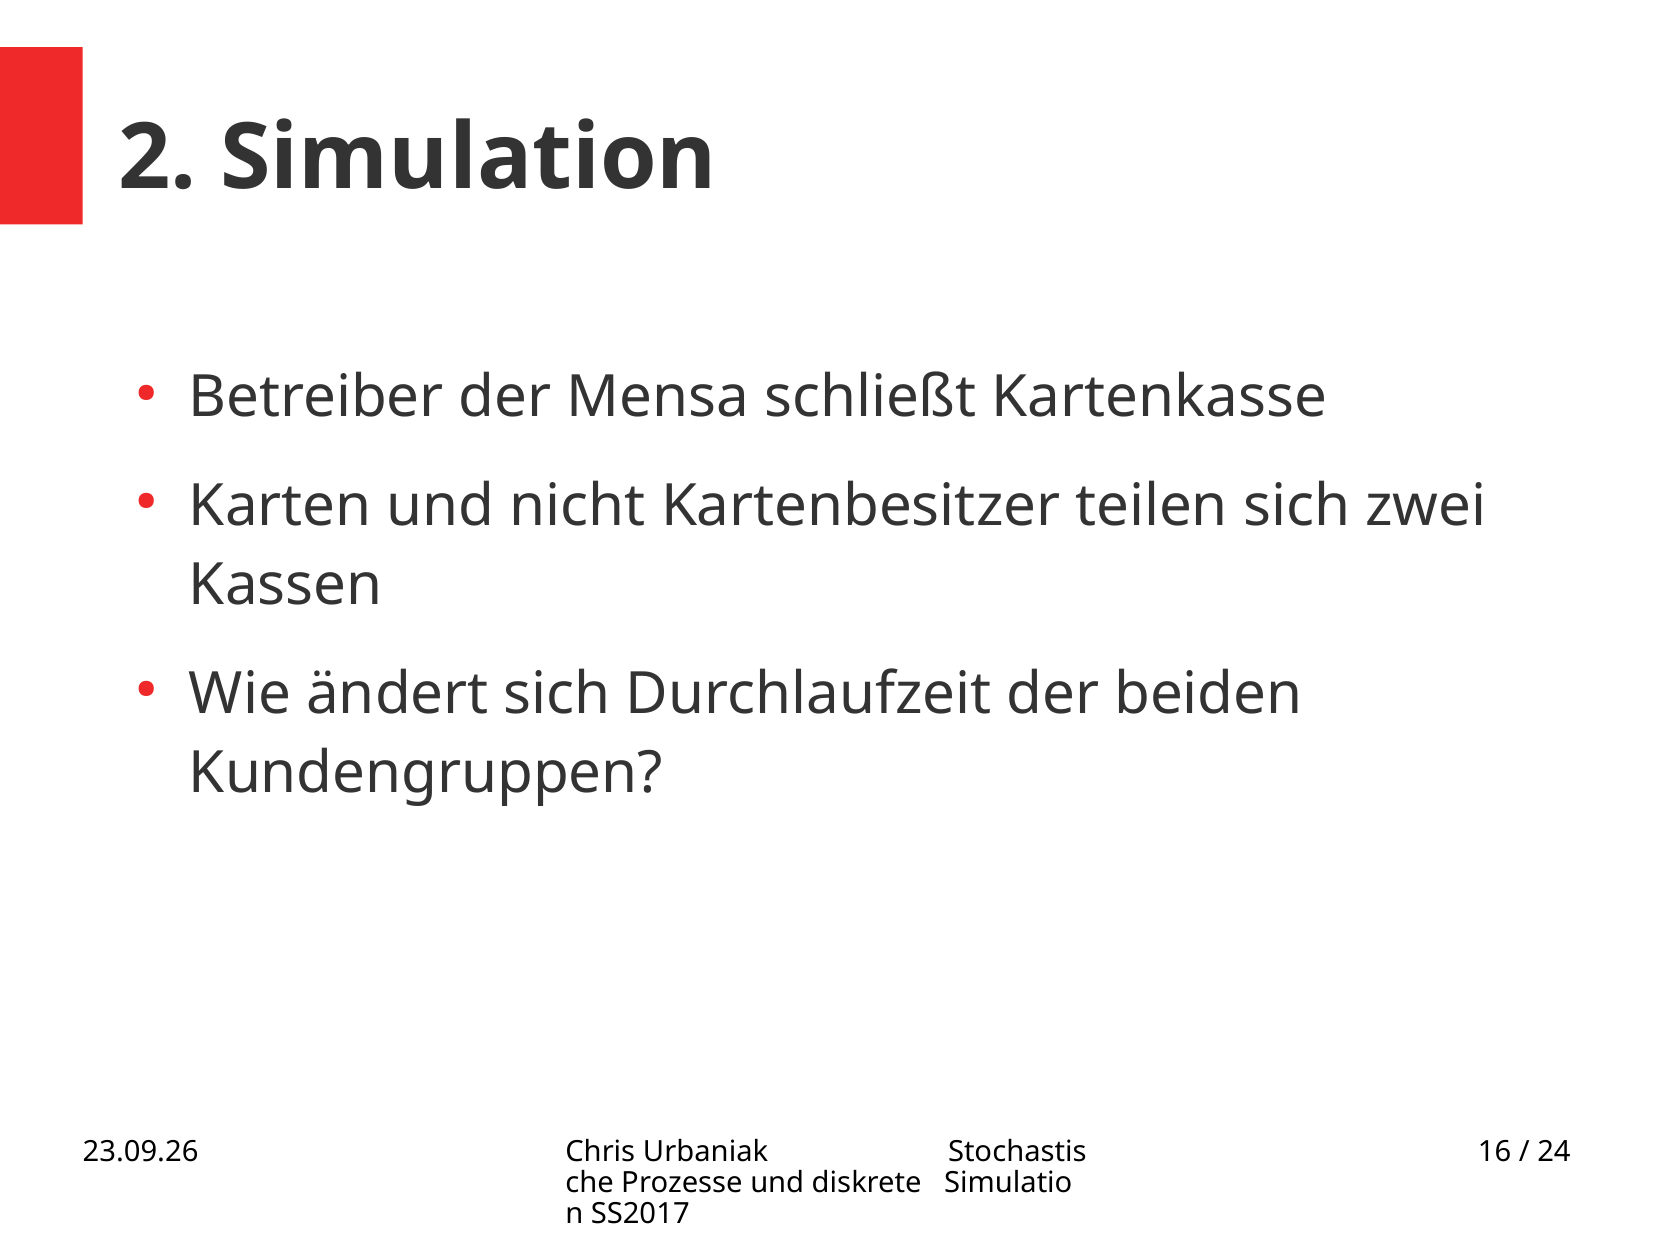

# 2. Simulation
Betreiber der Mensa schließt Kartenkasse
Karten und nicht Kartenbesitzer teilen sich zwei Kassen
Wie ändert sich Durchlaufzeit der beiden Kundengruppen?
Chris Urbaniak Stochastische Prozesse und diskrete Simulation SS2017
16